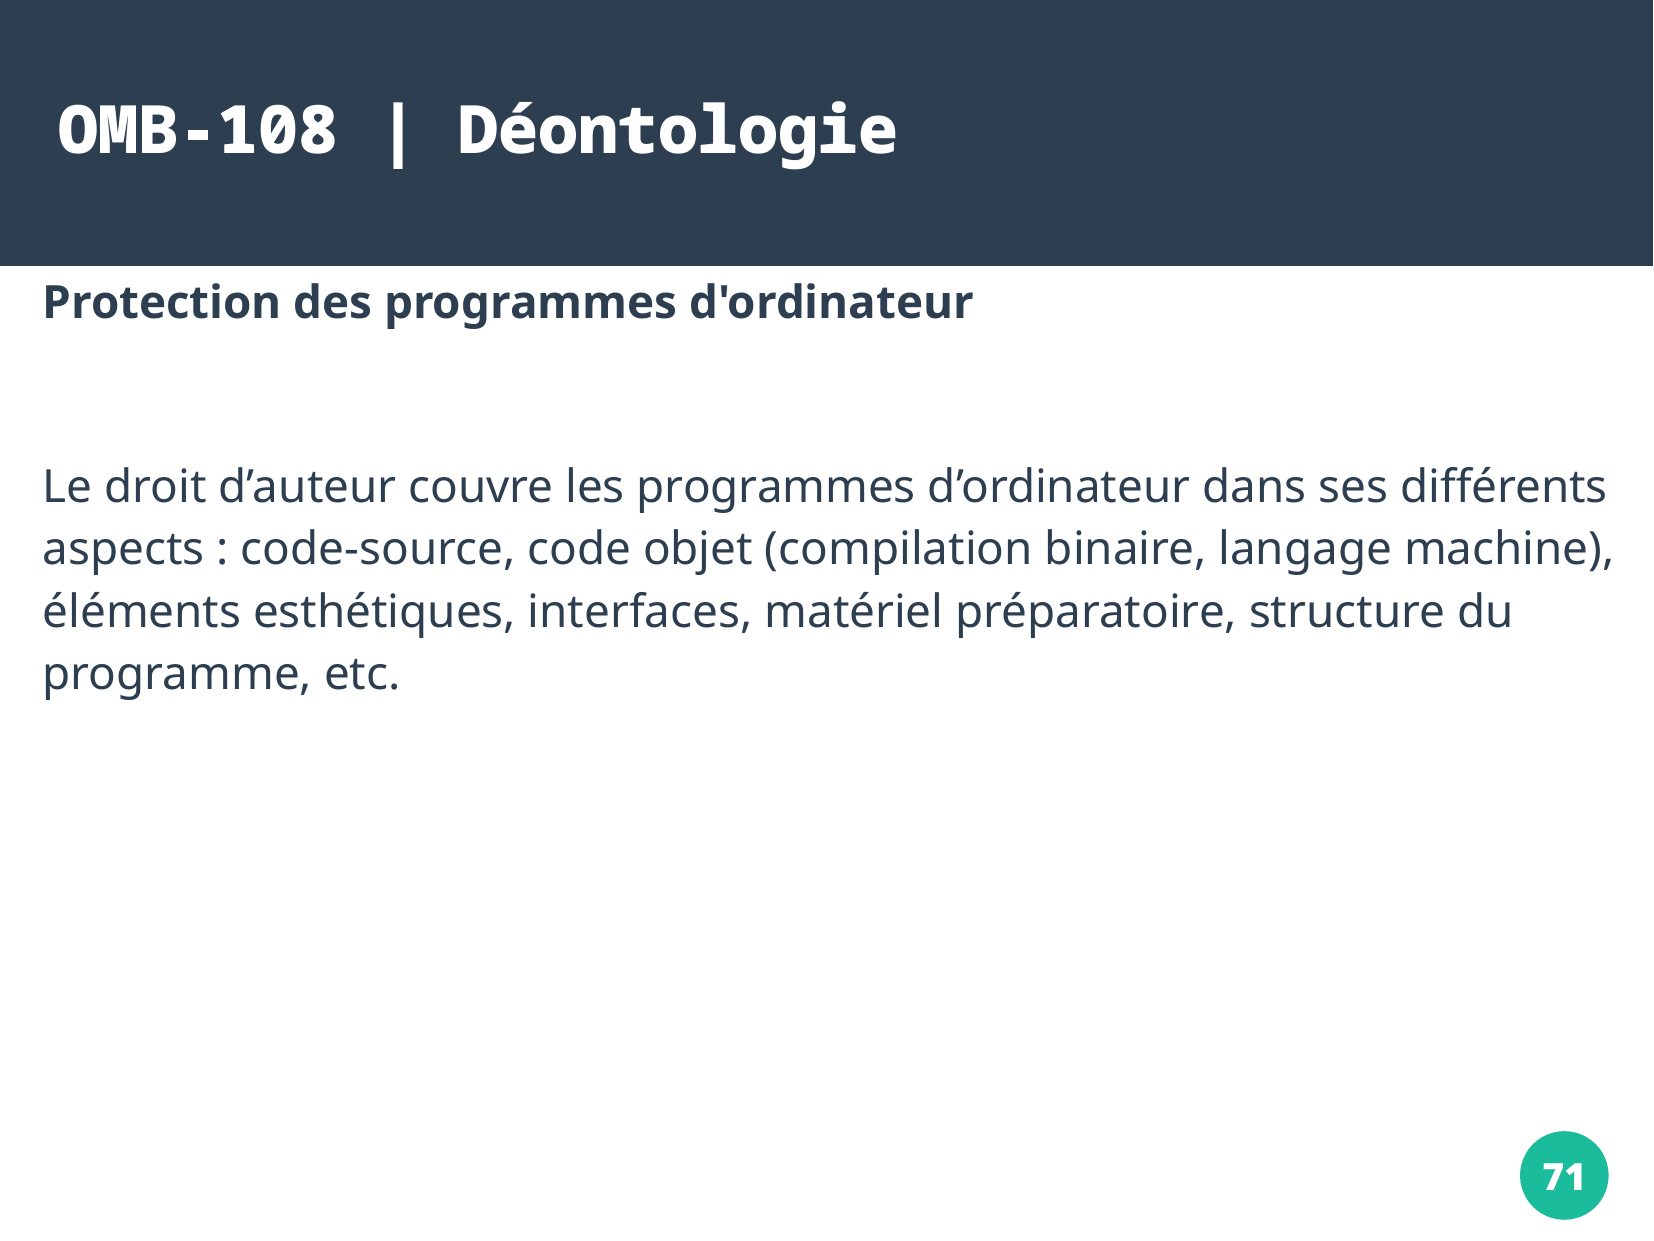

# OMB-108 | Déontologie
Protection des programmes d'ordinateur
Le droit d’auteur couvre les programmes d’ordinateur dans ses différents aspects : code-source, code objet (compilation binaire, langage machine), éléments esthétiques, interfaces, matériel préparatoire, structure du programme, etc.
71